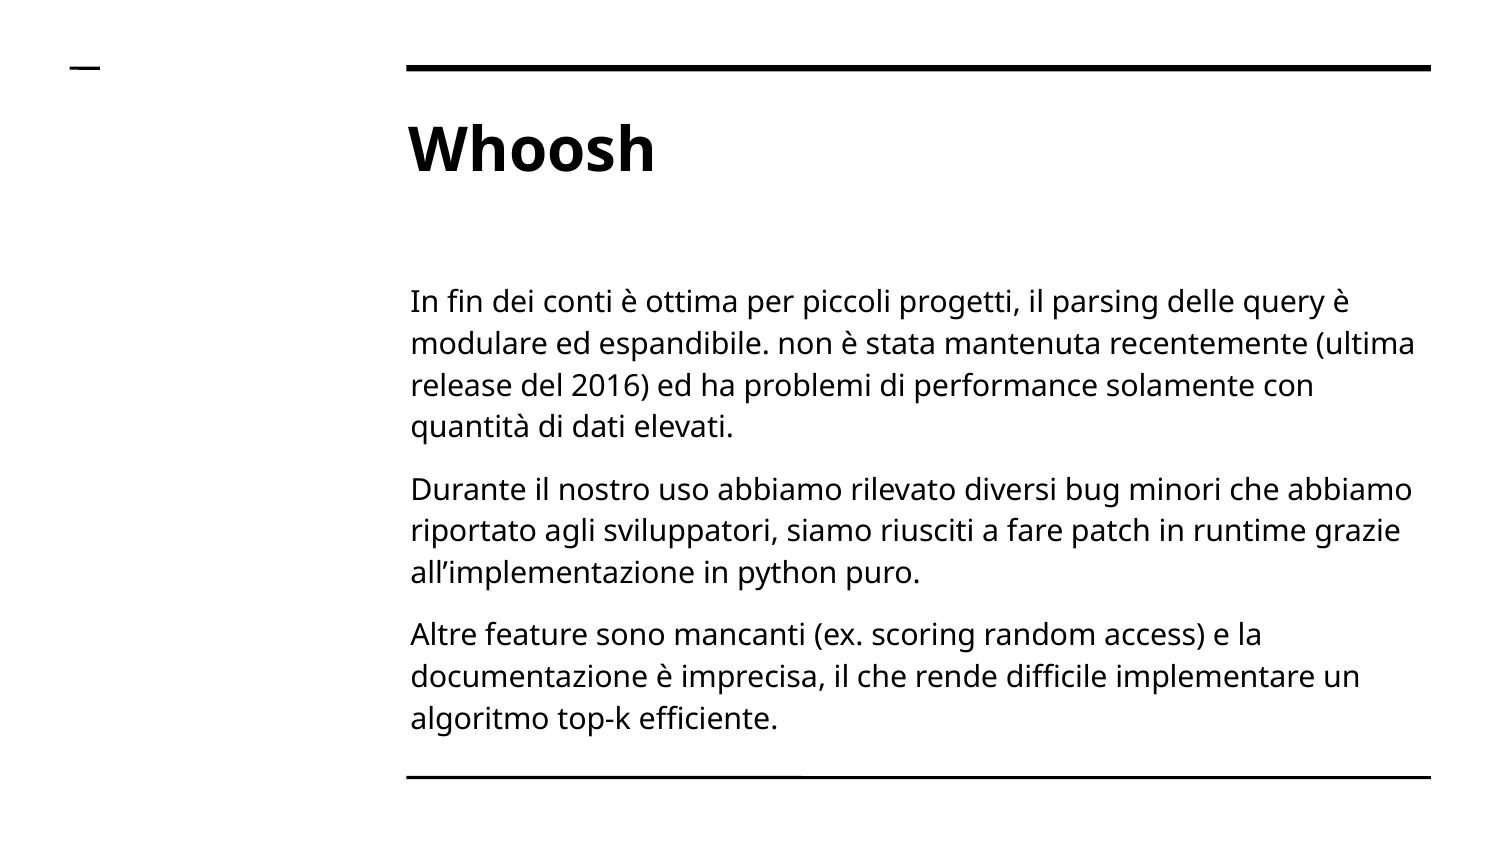

# Whoosh
In fin dei conti è ottima per piccoli progetti, il parsing delle query è modulare ed espandibile. non è stata mantenuta recentemente (ultima release del 2016) ed ha problemi di performance solamente con quantità di dati elevati.
Durante il nostro uso abbiamo rilevato diversi bug minori che abbiamo riportato agli sviluppatori, siamo riusciti a fare patch in runtime grazie all’implementazione in python puro.
Altre feature sono mancanti (ex. scoring random access) e la documentazione è imprecisa, il che rende difficile implementare un algoritmo top-k efficiente.